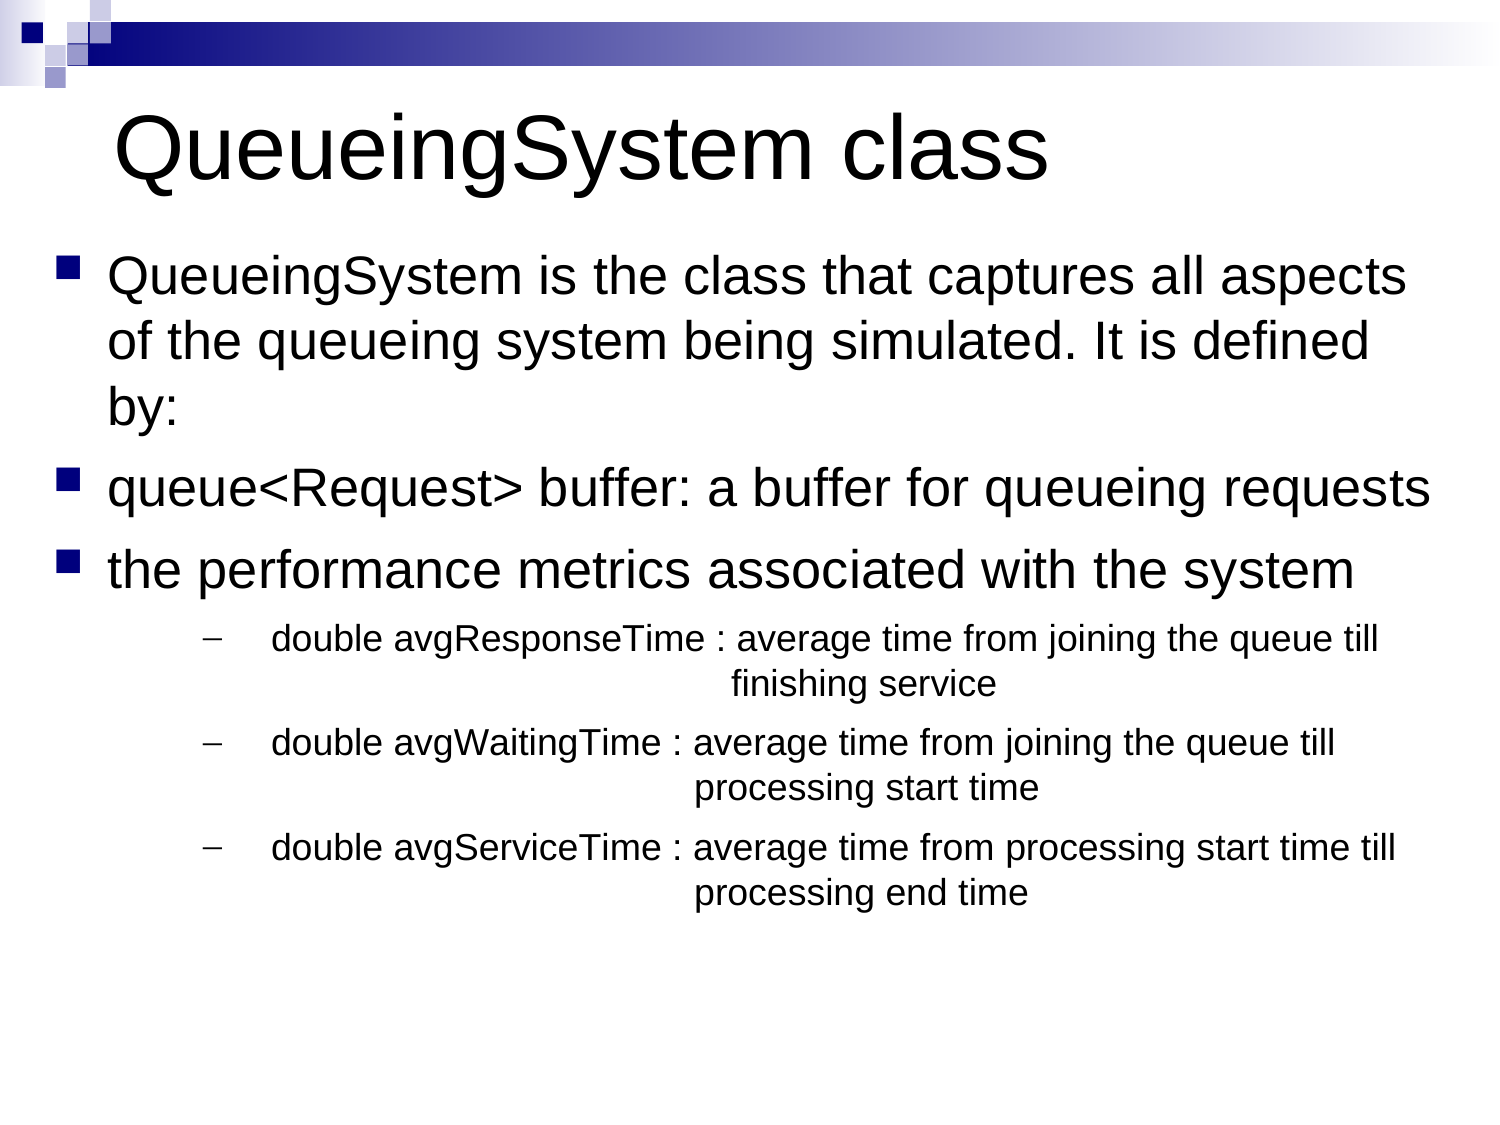

# QueueingSystem class
QueueingSystem is the class that captures all aspects of the queueing system being simulated. It is defined by:
queue<Request> buffer: a buffer for queueing requests
the performance metrics associated with the system
 double avgResponseTime : average time from joining the queue till 						 finishing service
 double avgWaitingTime : average time from joining the queue till processing start time
 double avgServiceTime : average time from processing start time till processing end time